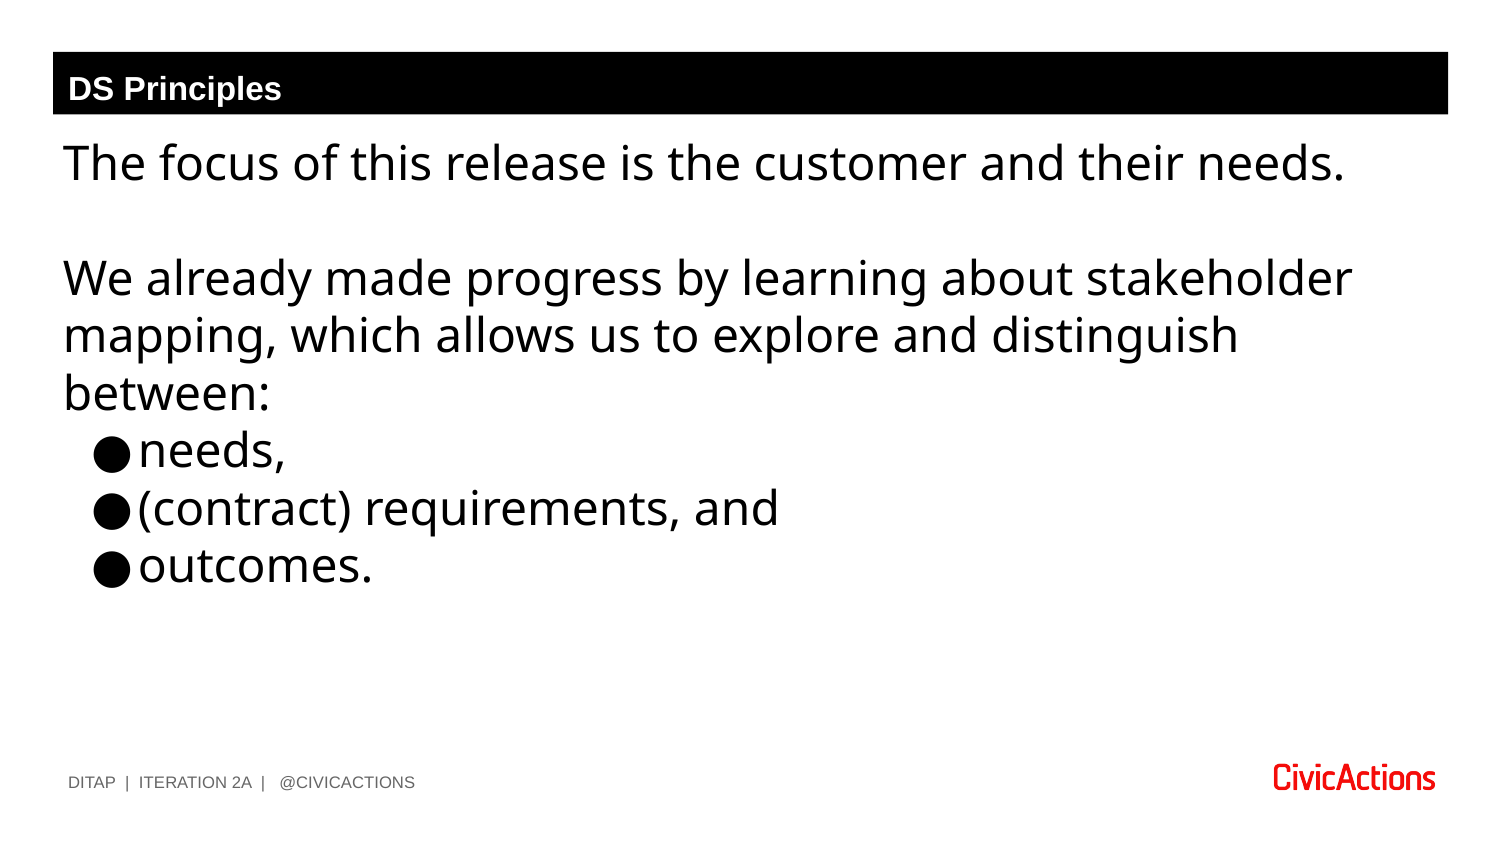

DS Principles
# The focus of this release is the customer and their needs.
We already made progress by learning about stakeholder mapping, which allows us to explore and distinguish between:
needs,
(contract) requirements, and
outcomes.